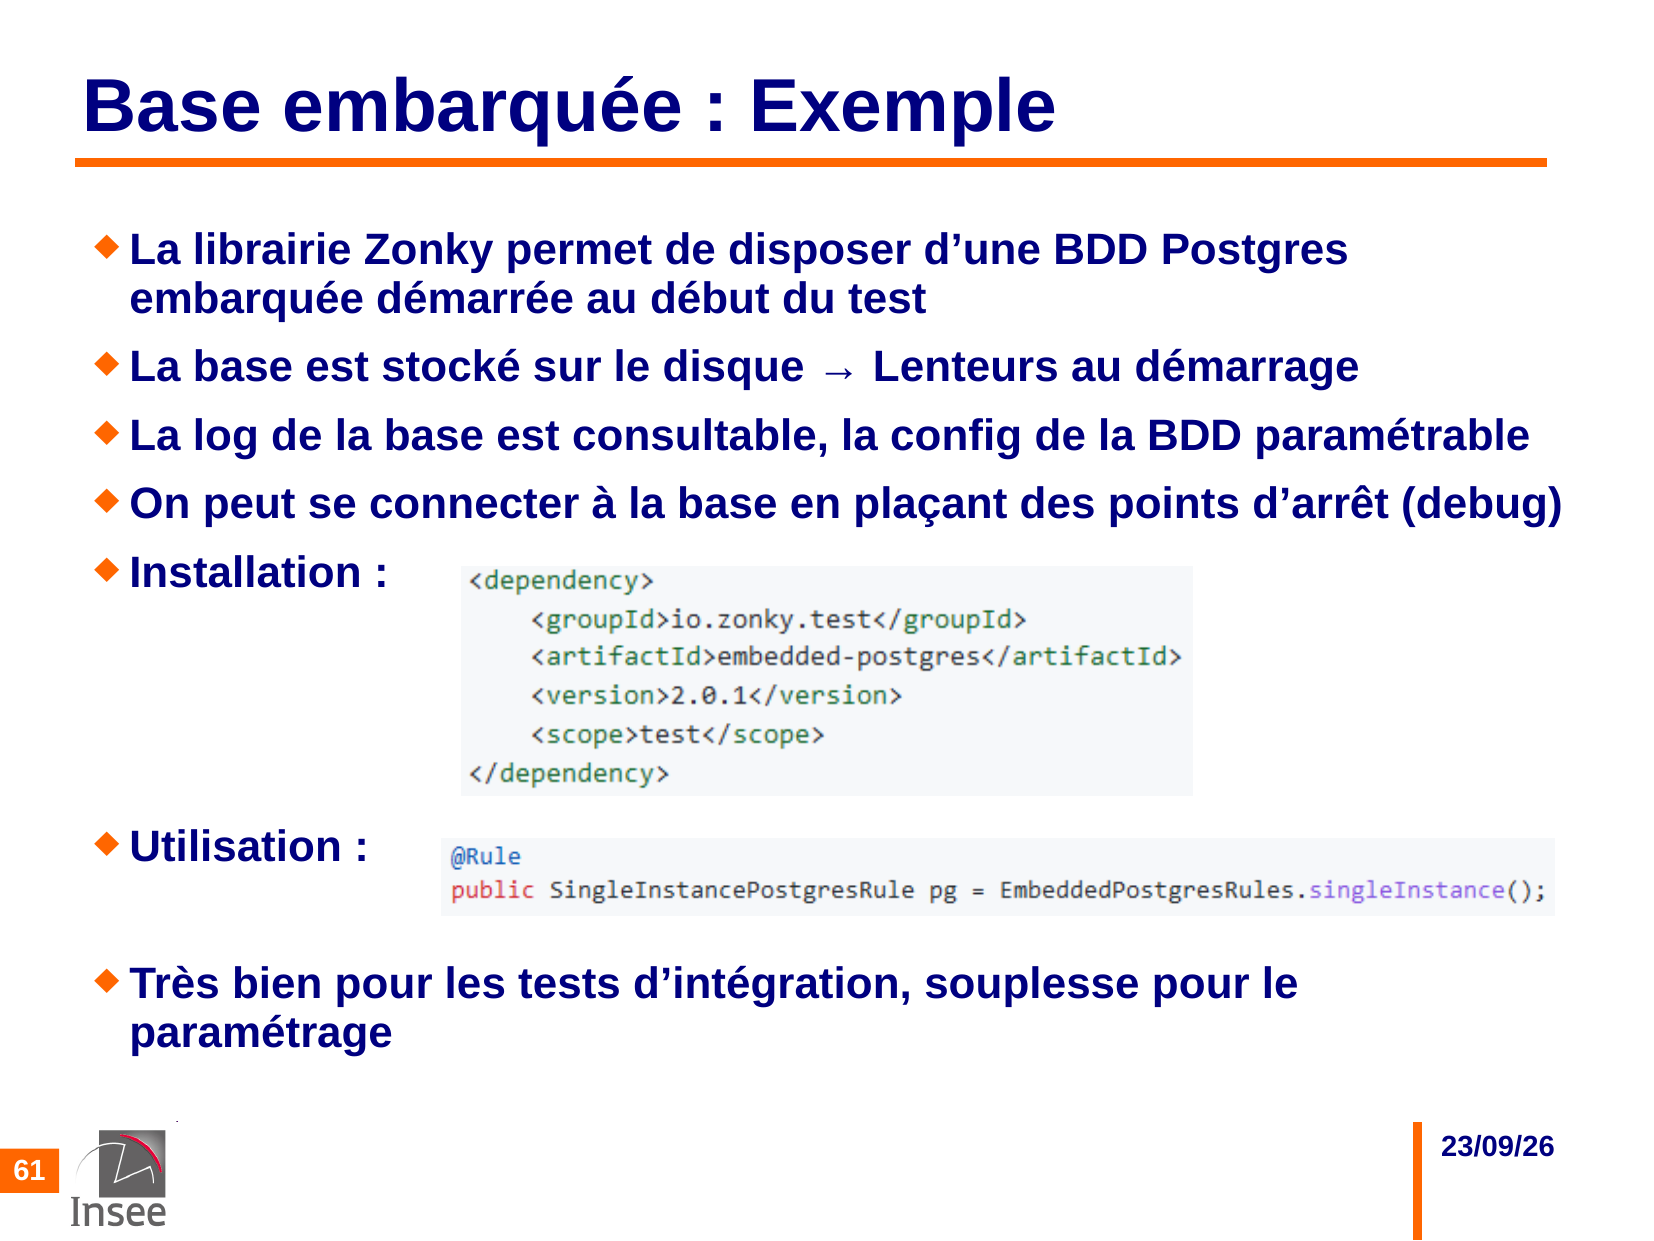

# Base embarquée : Exemple
La librairie Zonky permet de disposer d’une BDD Postgres embarquée démarrée au début du test
La base est stocké sur le disque → Lenteurs au démarrage
La log de la base est consultable, la config de la BDD paramétrable
On peut se connecter à la base en plaçant des points d’arrêt (debug)
Installation :
Utilisation :
Très bien pour les tests d’intégration, souplesse pour le paramétrage
61